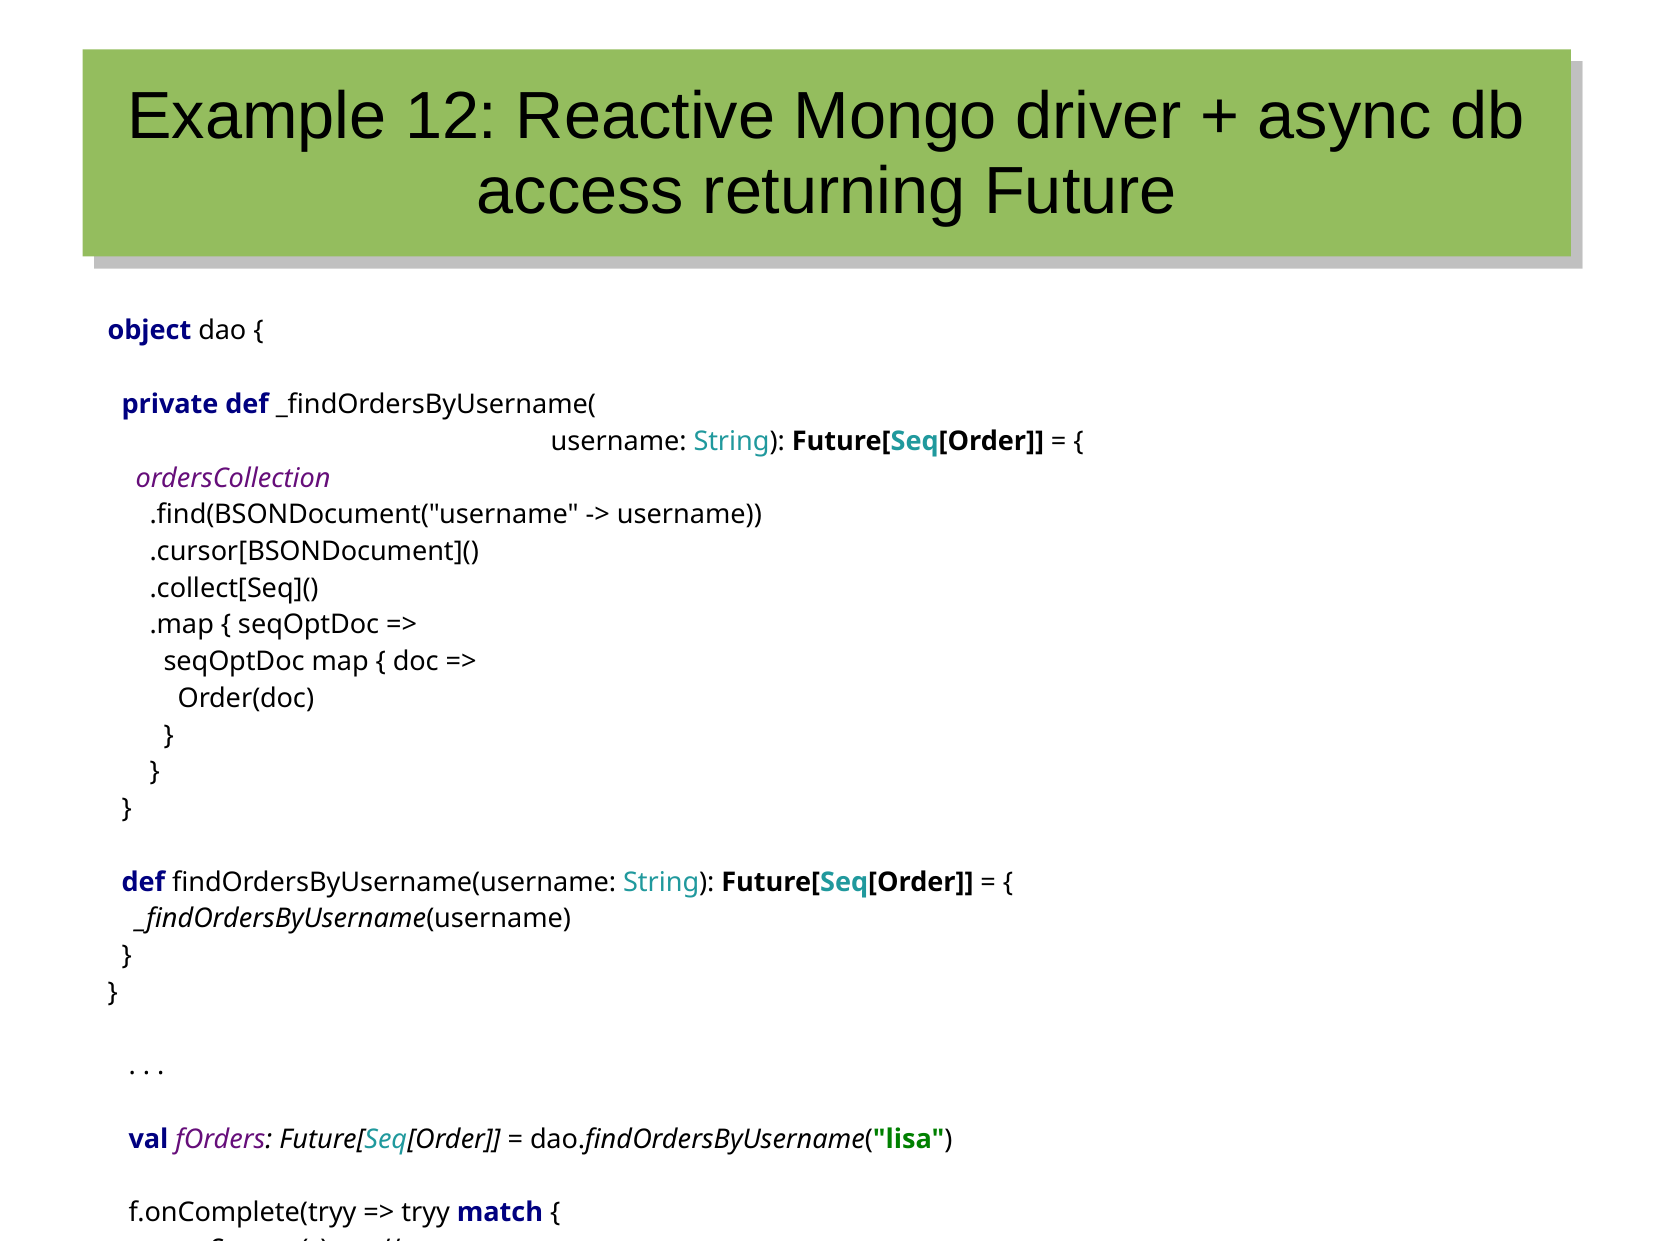

# Example 12: Reactive Mongo driver + async db access returning Future
object dao {
 private def _findOrdersByUsername(
 						username: String): Future[Seq[Order]] = {
 ordersCollection
 .find(BSONDocument("username" -> username))
 .cursor[BSONDocument]()
 .collect[Seq]()
 .map { seqOptDoc =>
 seqOptDoc map { doc =>
 Order(doc)
 }
 }
 }
 def findOrdersByUsername(username: String): Future[Seq[Order]] = {
 _findOrdersByUsername(username)
 }
}
 . . .
 val fOrders: Future[Seq[Order]] = dao.findOrdersByUsername("lisa")
 f.onComplete(tryy => tryy match {
 case Success(_) => // ...
 case Failure(t) => // ...
 })